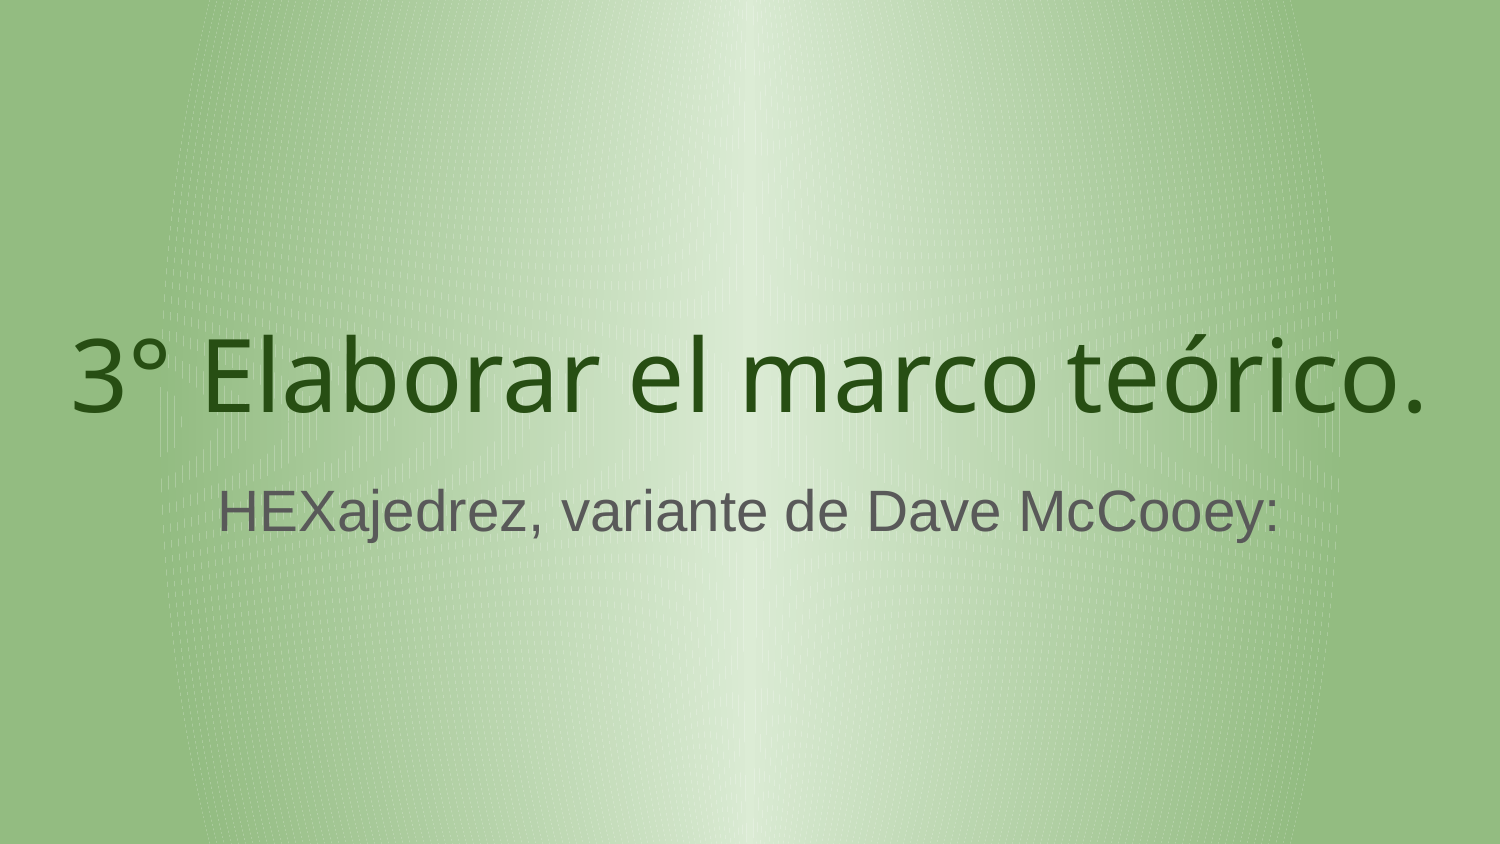

# 3° Elaborar el marco teórico.
HEXajedrez, variante de Dave McCooey: